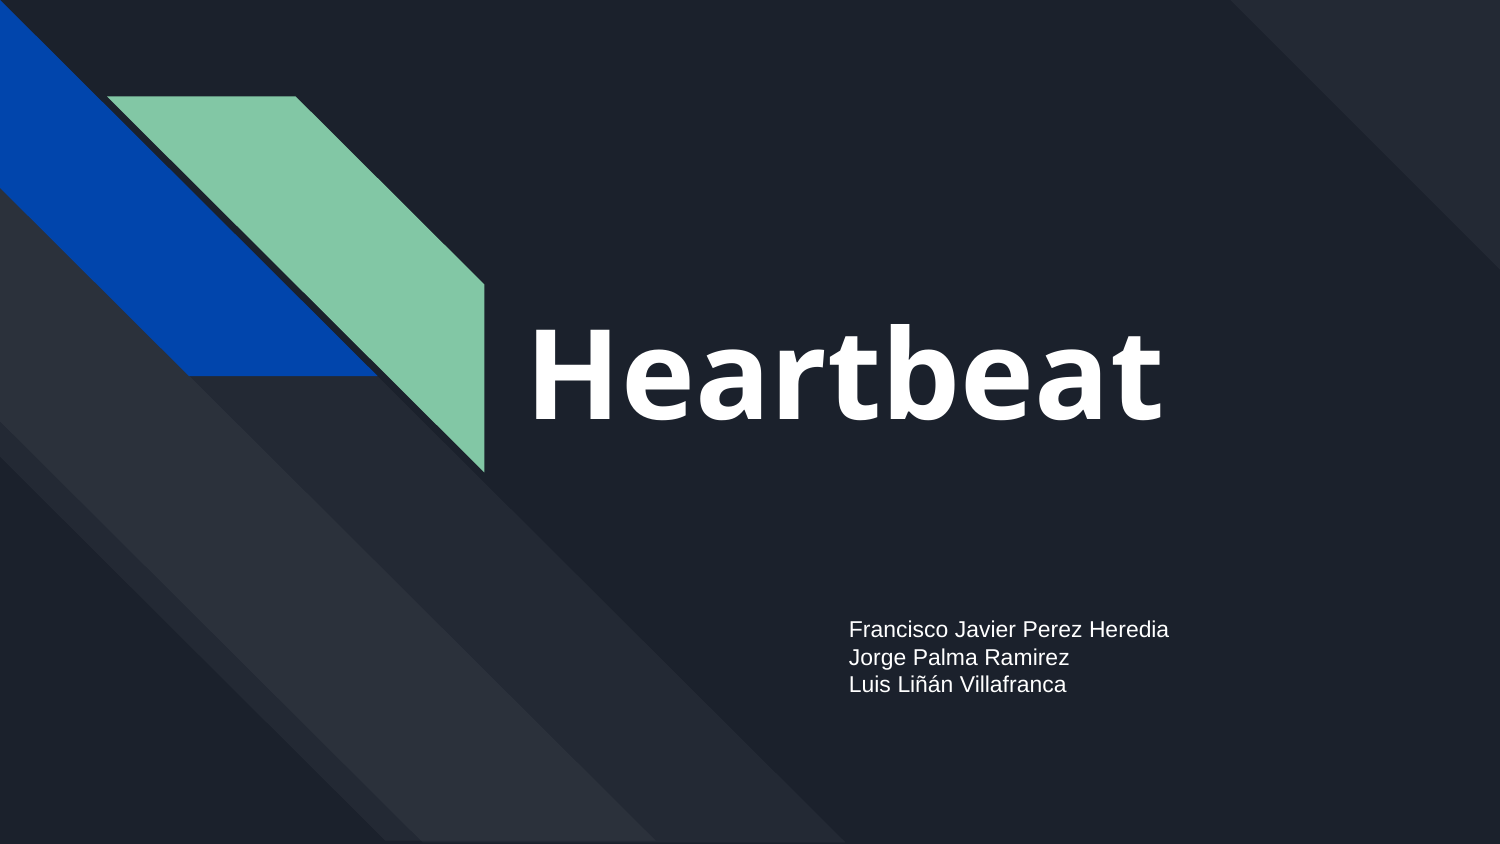

# Heartbeat
Francisco Javier Perez Heredia
Jorge Palma Ramirez
Luis Liñán Villafranca